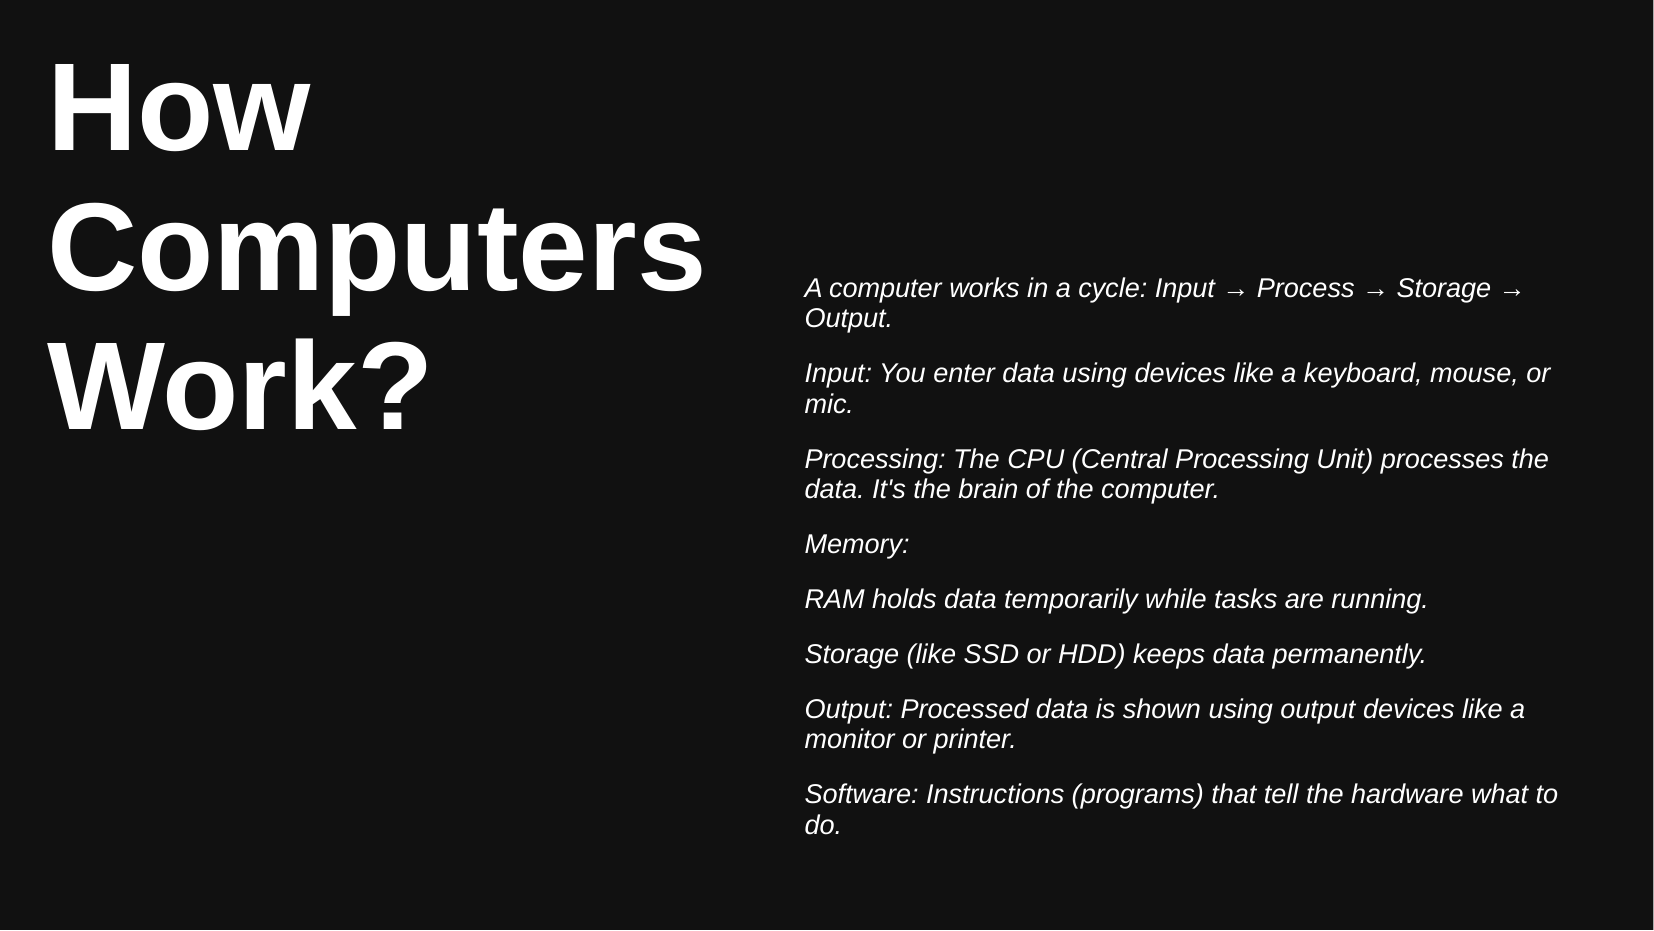

How Computers Work?
A computer works in a cycle: Input → Process → Storage → Output.
Input: You enter data using devices like a keyboard, mouse, or mic.
Processing: The CPU (Central Processing Unit) processes the data. It's the brain of the computer.
Memory:
RAM holds data temporarily while tasks are running.
Storage (like SSD or HDD) keeps data permanently.
Output: Processed data is shown using output devices like a monitor or printer.
Software: Instructions (programs) that tell the hardware what to do.